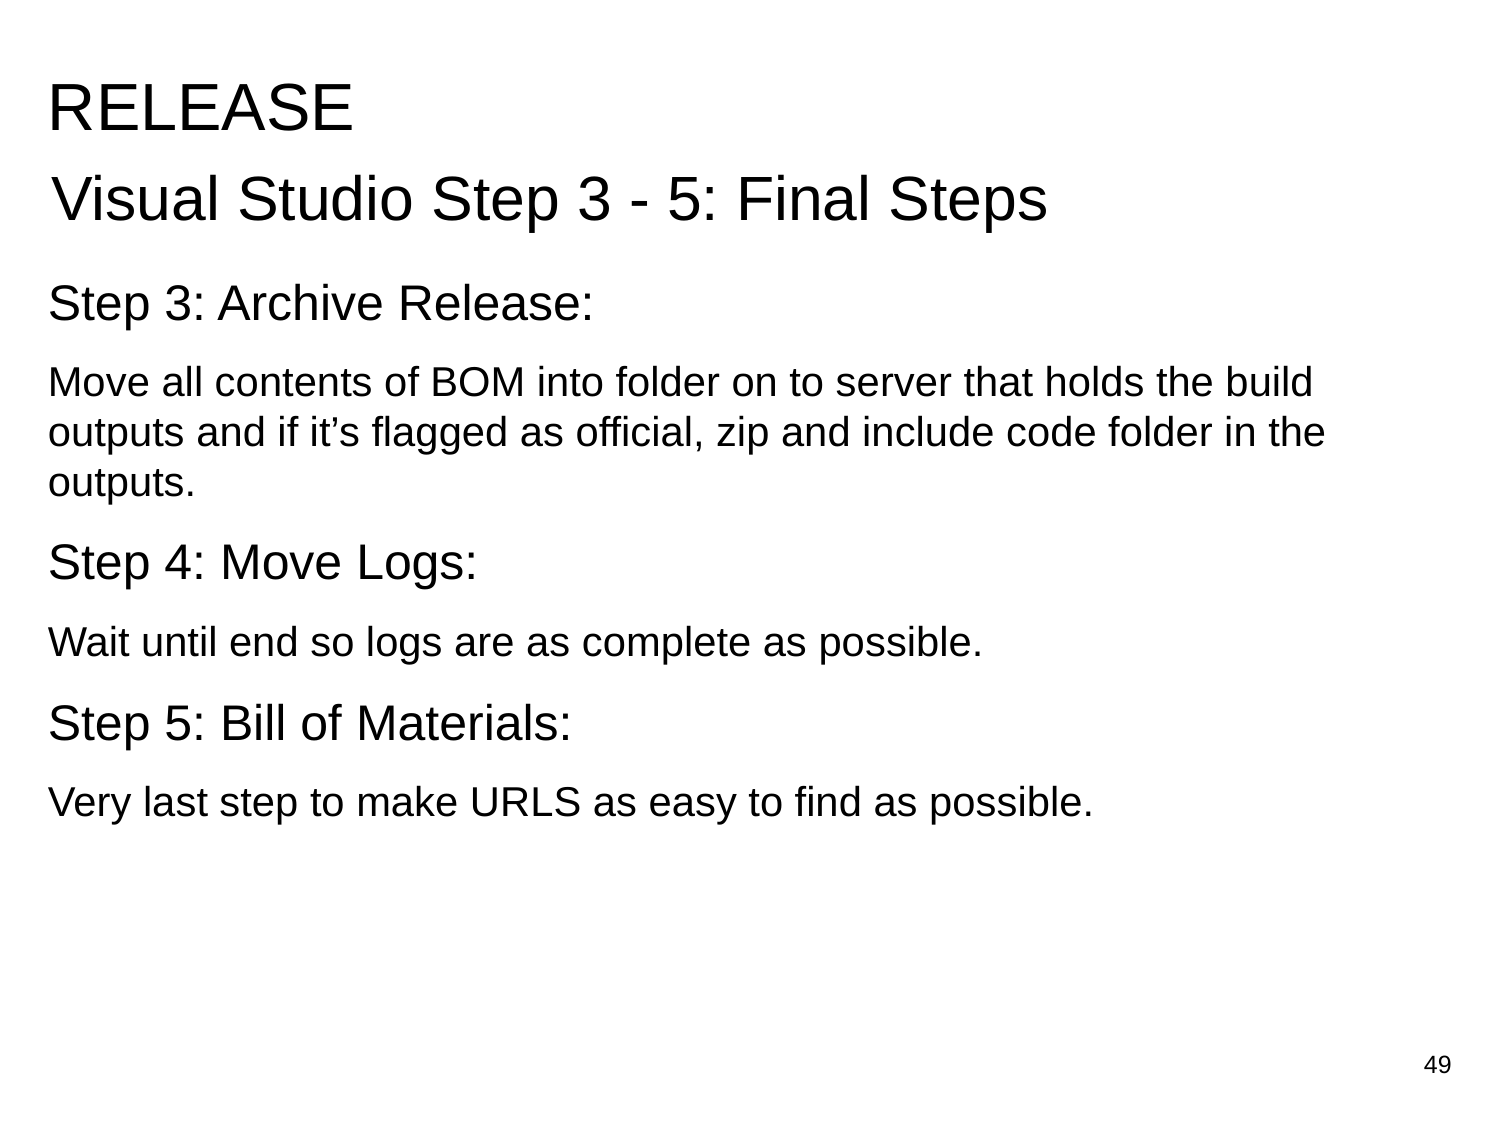

# Release
Visual Studio Step 3 - 5: Final Steps
Step 3: Archive Release:
Move all contents of BOM into folder on to server that holds the build outputs and if it’s flagged as official, zip and include code folder in the outputs.
Step 4: Move Logs:
Wait until end so logs are as complete as possible.
Step 5: Bill of Materials:
Very last step to make URLS as easy to find as possible.